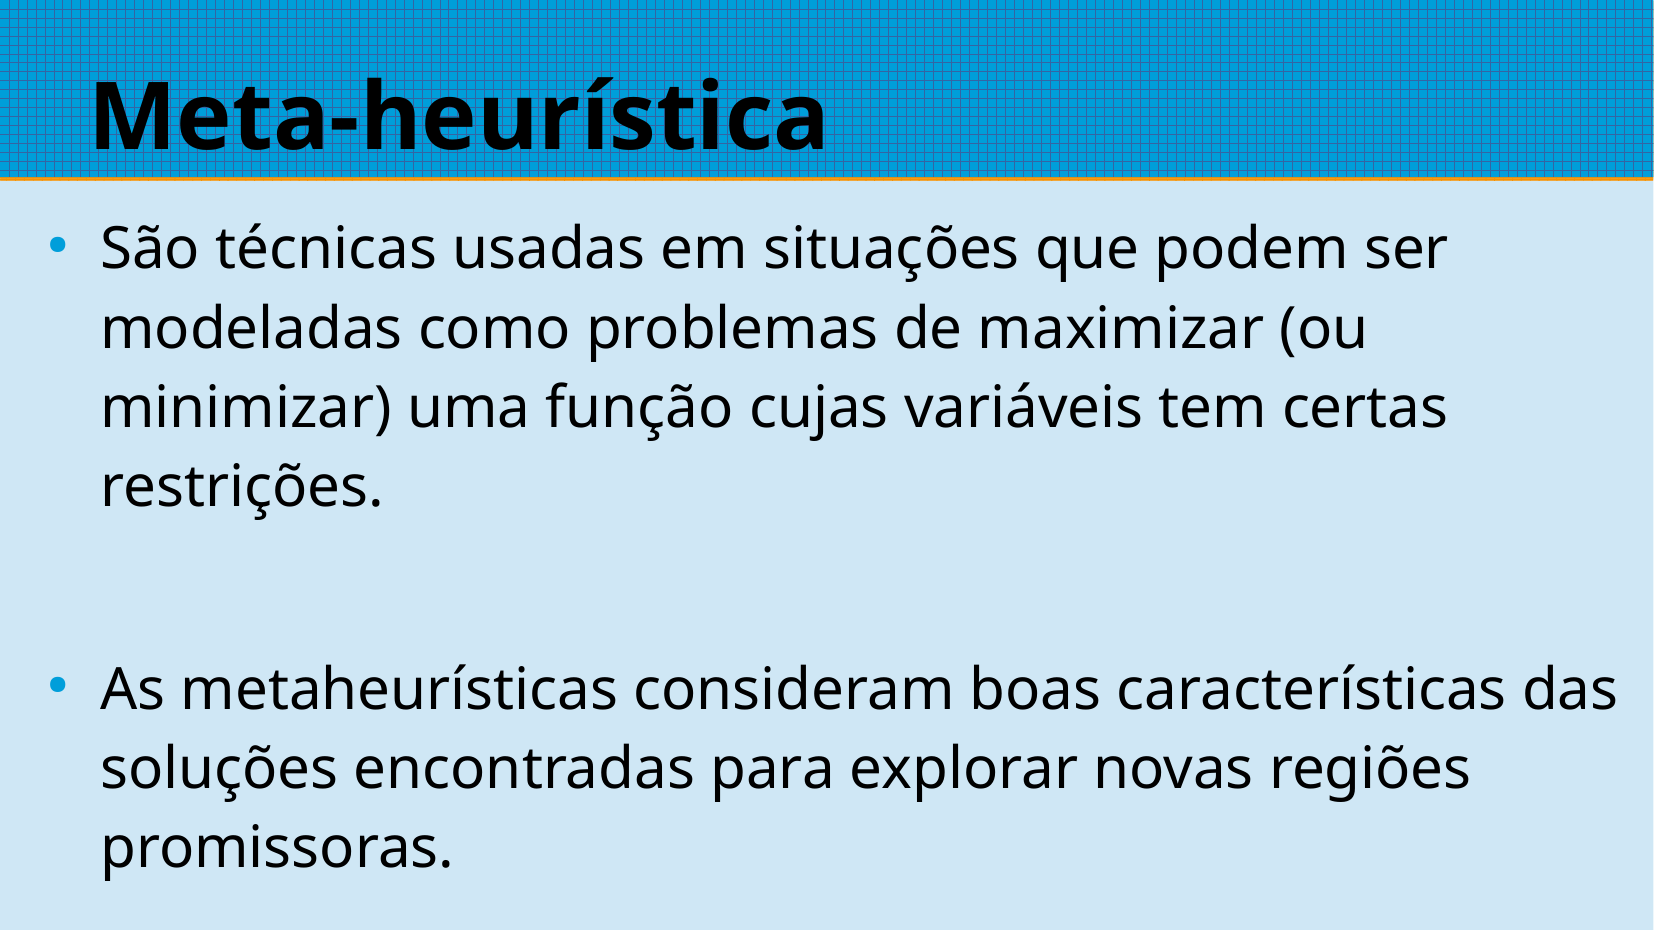

# Meta-heurística
São técnicas usadas em situações que podem ser modeladas como problemas de maximizar (ou minimizar) uma função cujas variáveis tem certas restrições.
As metaheurísticas consideram boas características das soluções encontradas para explorar novas regiões promissoras.